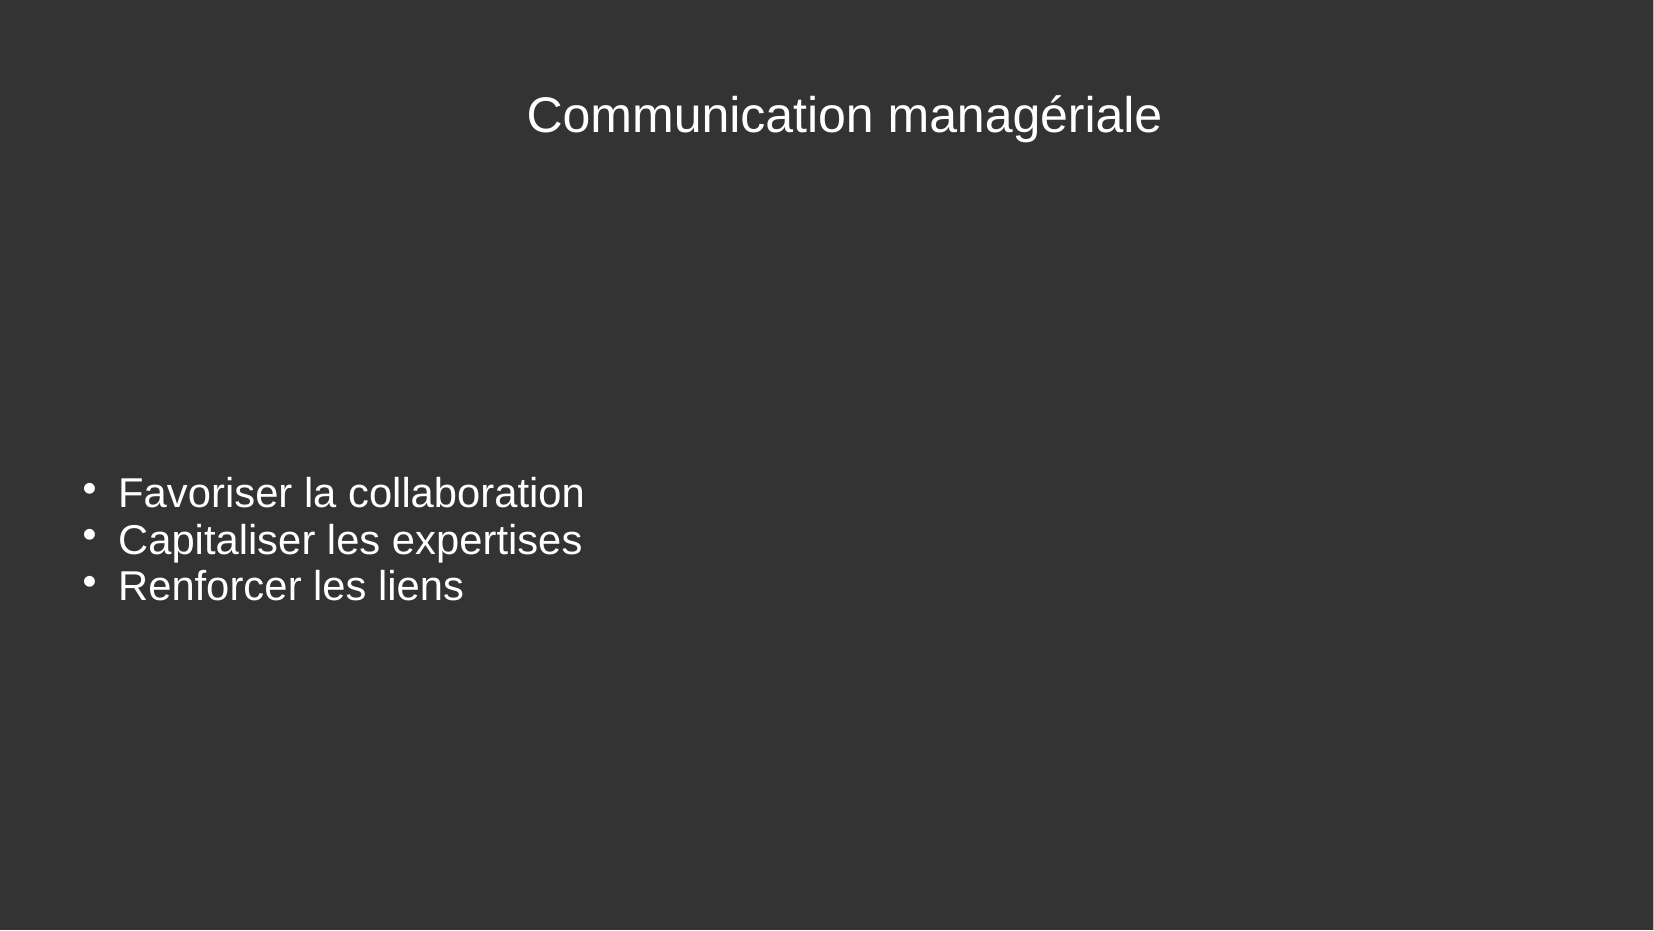

# Communication managériale
Favoriser la collaboration
Capitaliser les expertises
Renforcer les liens